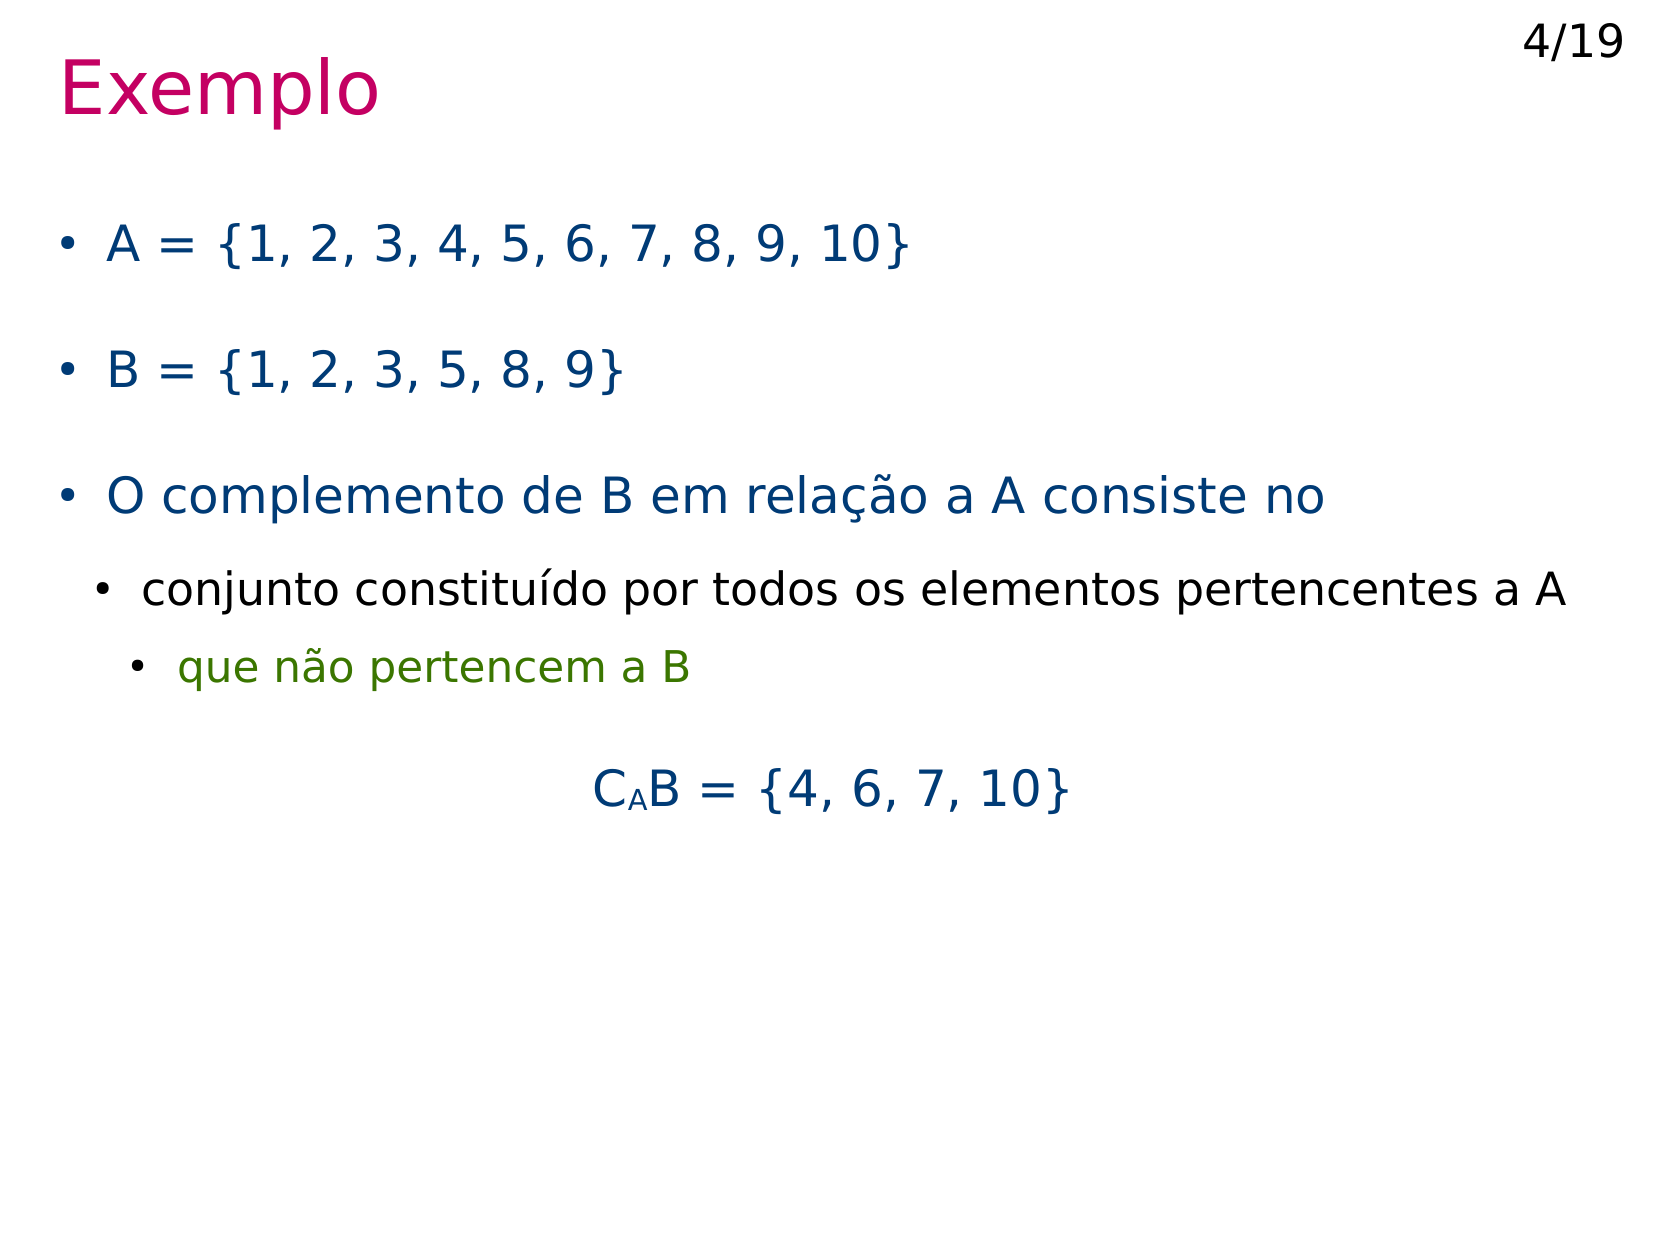

4
# Exemplo
A = {1, 2, 3, 4, 5, 6, 7, 8, 9, 10}
B = {1, 2, 3, 5, 8, 9}
O complemento de B em relação a A consiste no
conjunto constituído por todos os elementos pertencentes a A
que não pertencem a B
CAB = {4, 6, 7, 10}